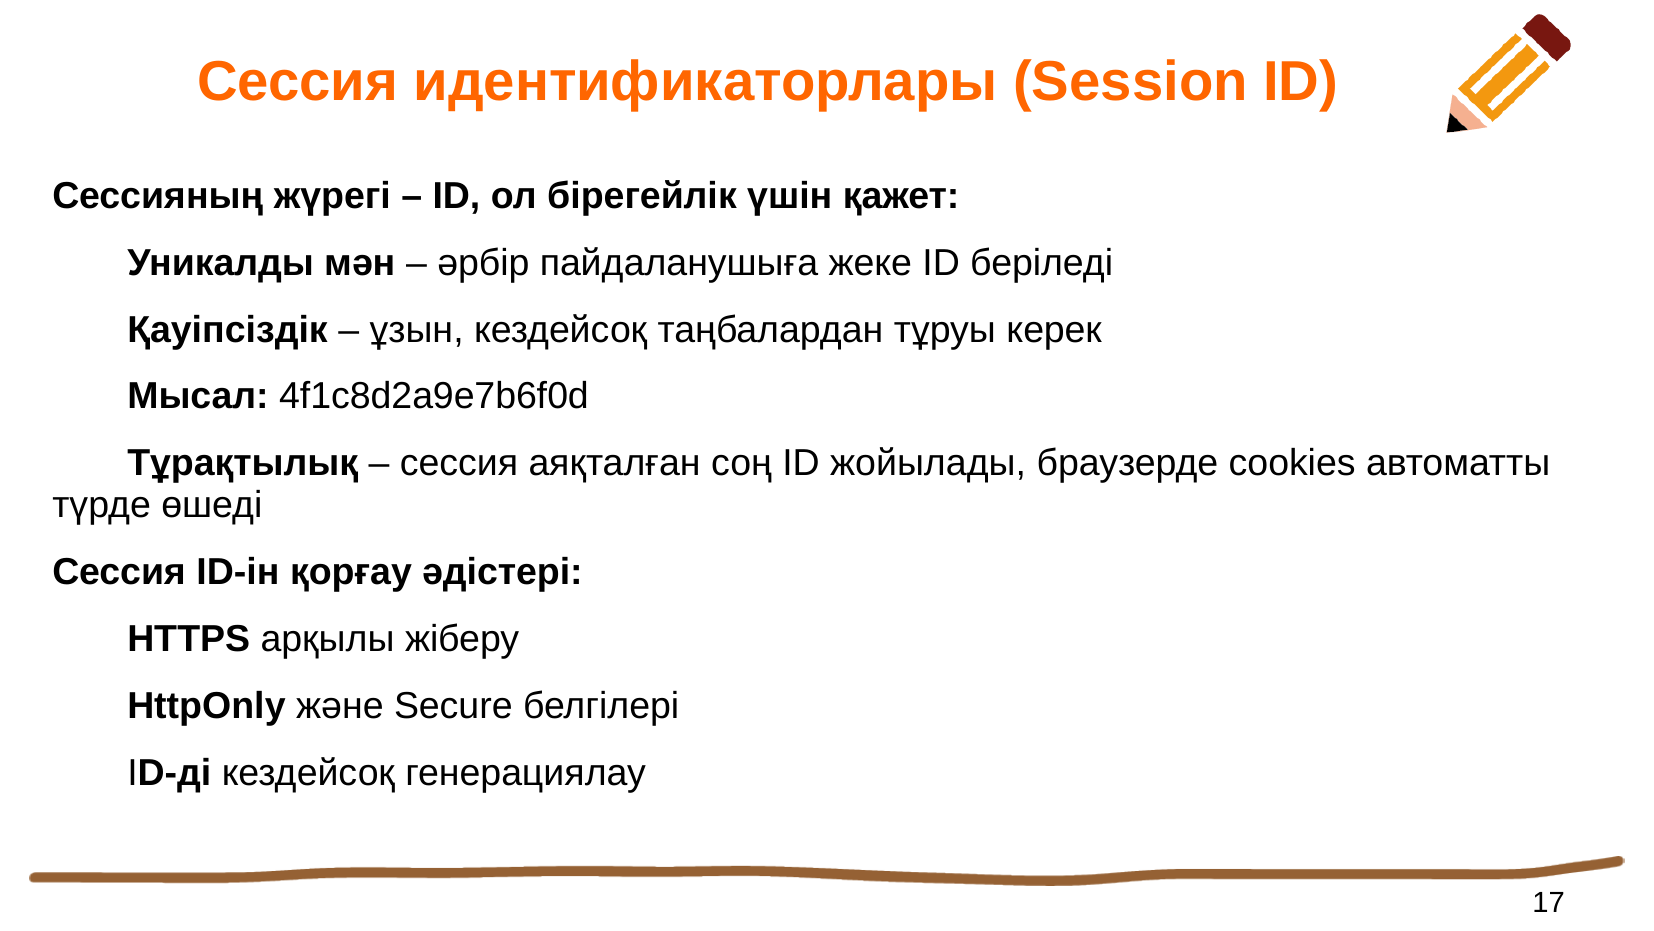

# Сессия идентификаторлары (Session ID)
Сессияның жүрегі – ID, ол бірегейлік үшін қажет:
	Уникалды мән – әрбір пайдаланушыға жеке ID беріледі
	Қауіпсіздік – ұзын, кездейсоқ таңбалардан тұруы керек
	Мысал: 4f1c8d2a9e7b6f0d
	Тұрақтылық – сессия аяқталған соң ID жойылады, браузерде cookies автоматты түрде өшеді
Сессия ID-ін қорғау әдістері:
	HTTPS арқылы жіберу
	HttpOnly және Secure белгілері
	ID-ді кездейсоқ генерациялау
17